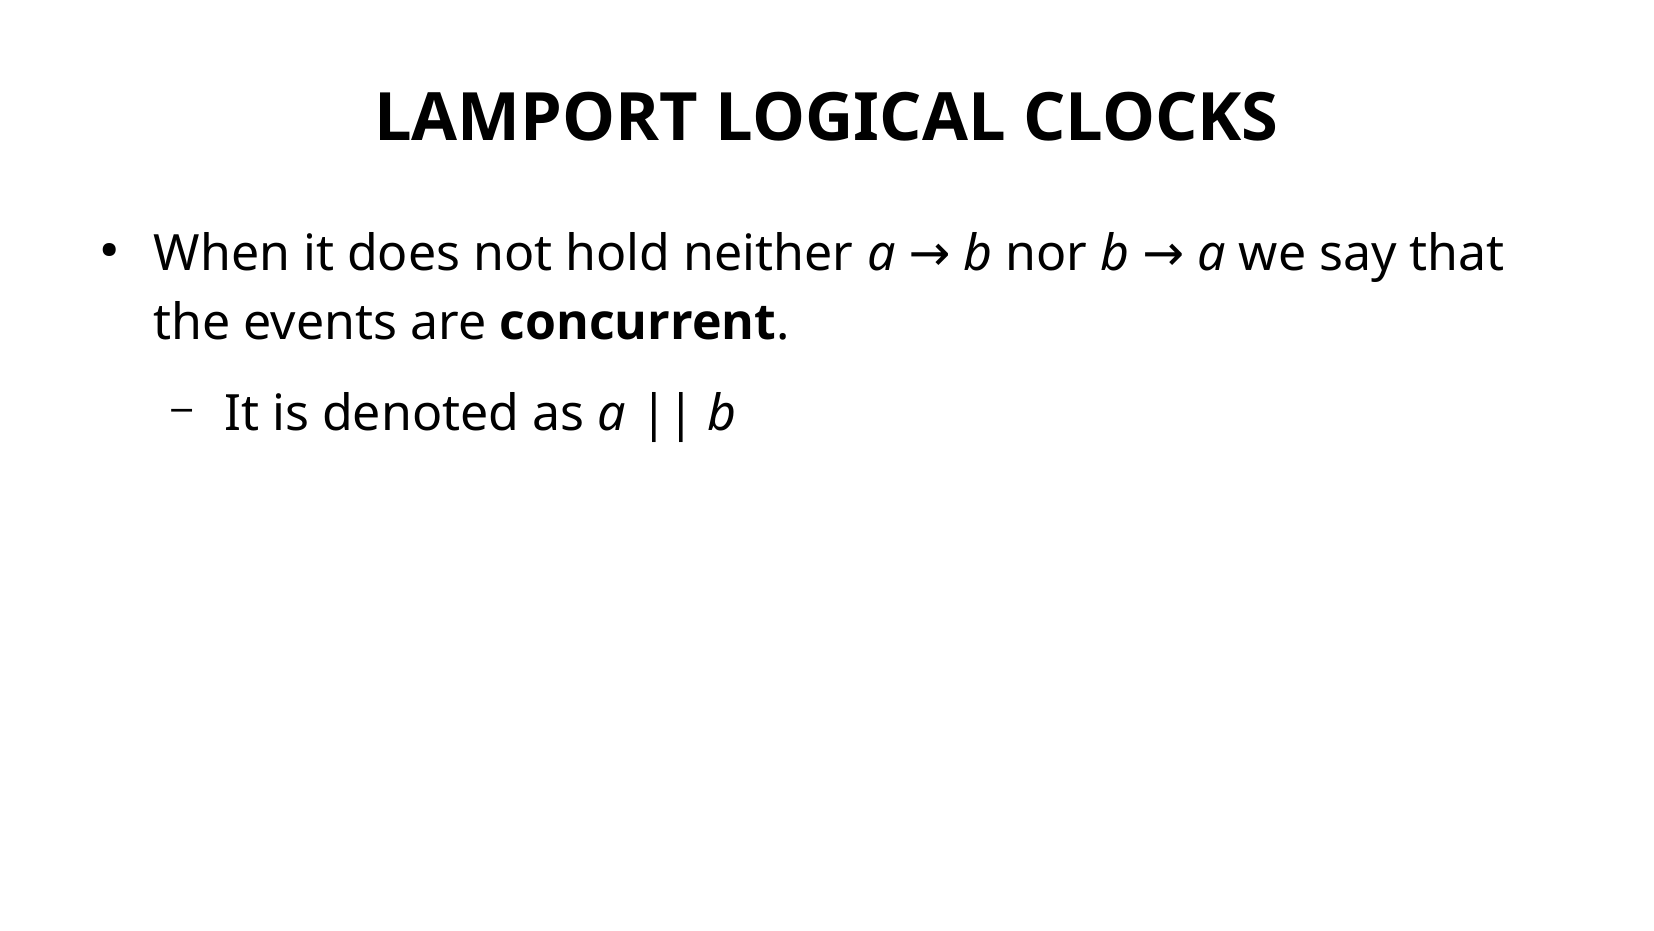

# LAMPORT LOGICAL CLOCKS
When it does not hold neither a → b nor b → a we say that the events are concurrent.
It is denoted as a || b